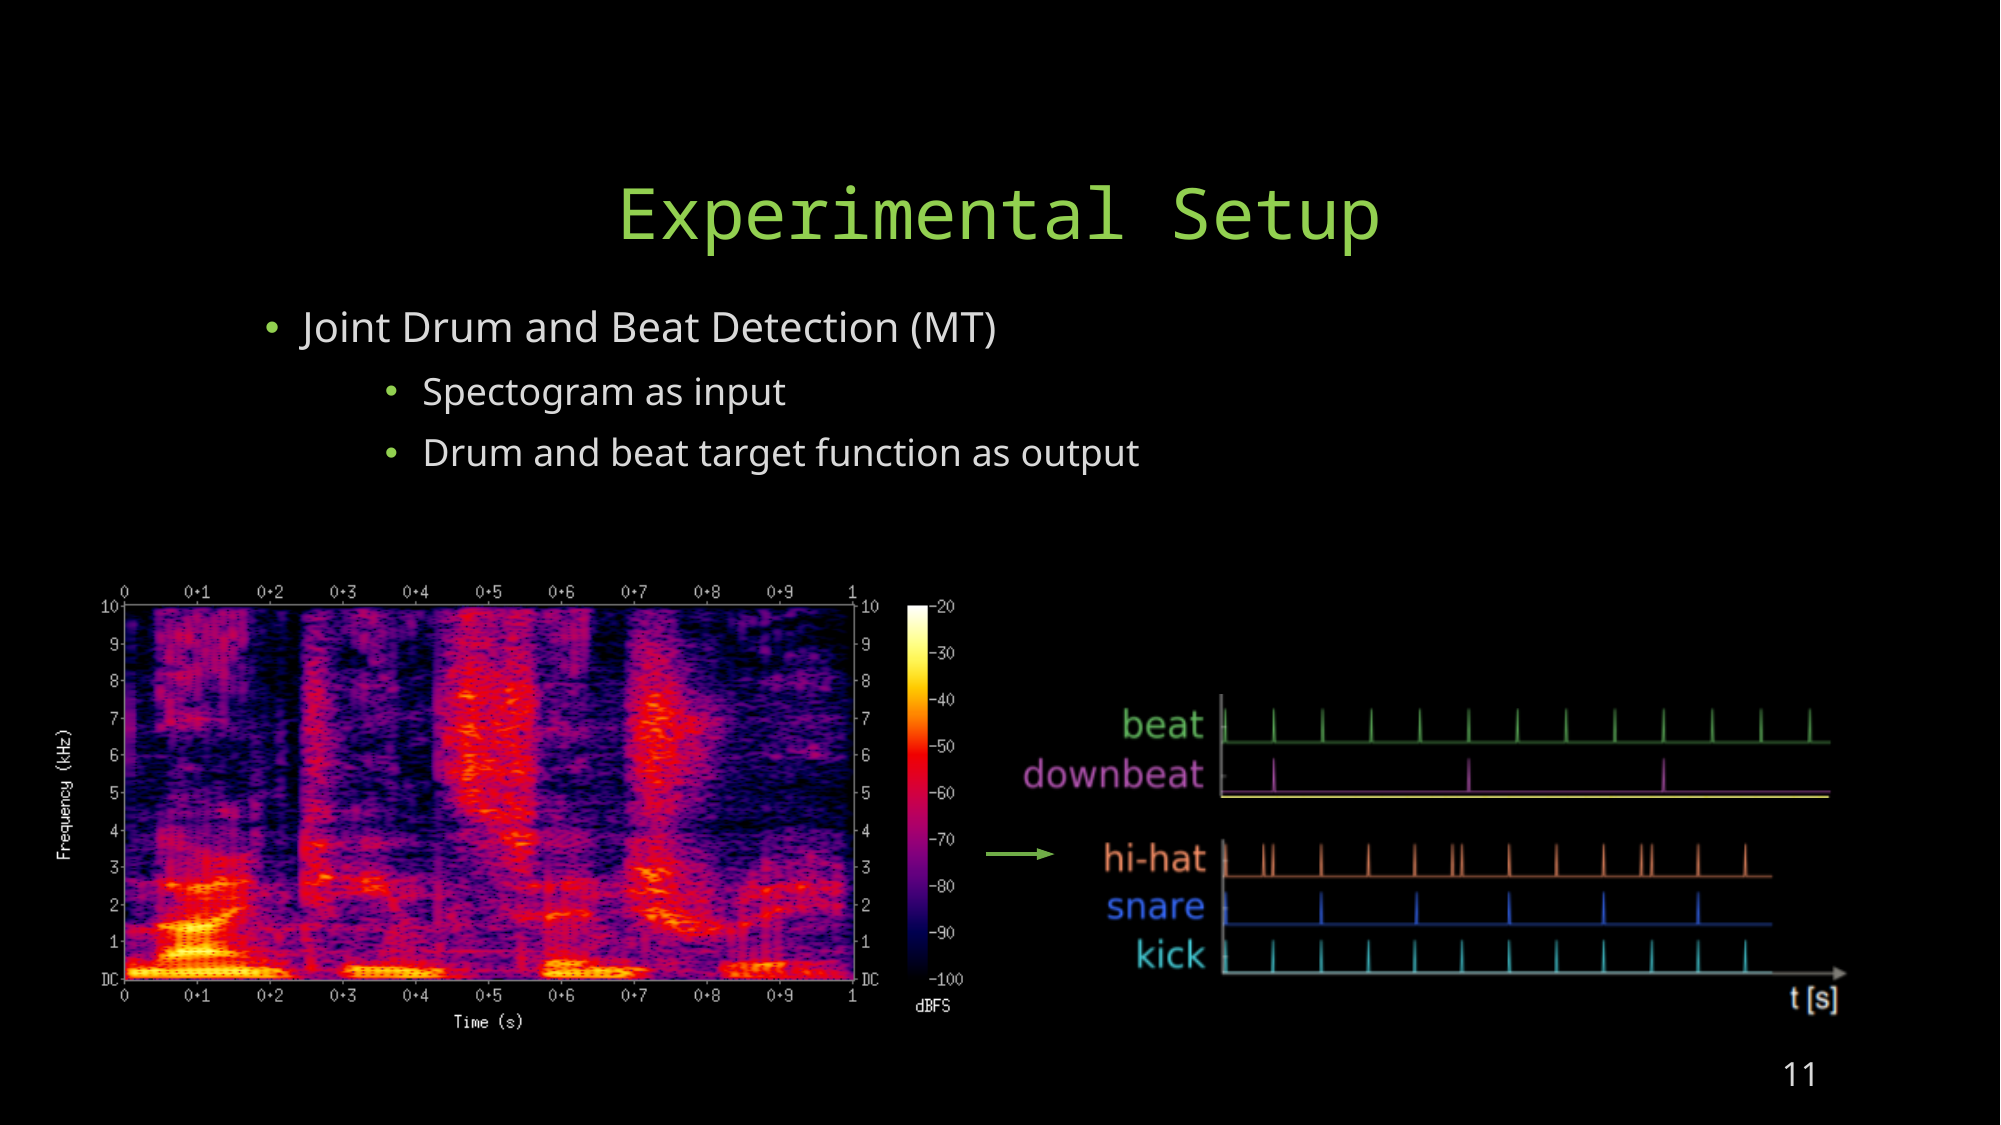

# Experimental Setup
Joint Drum and Beat Detection (MT)
Spectogram as input
Drum and beat target function as output